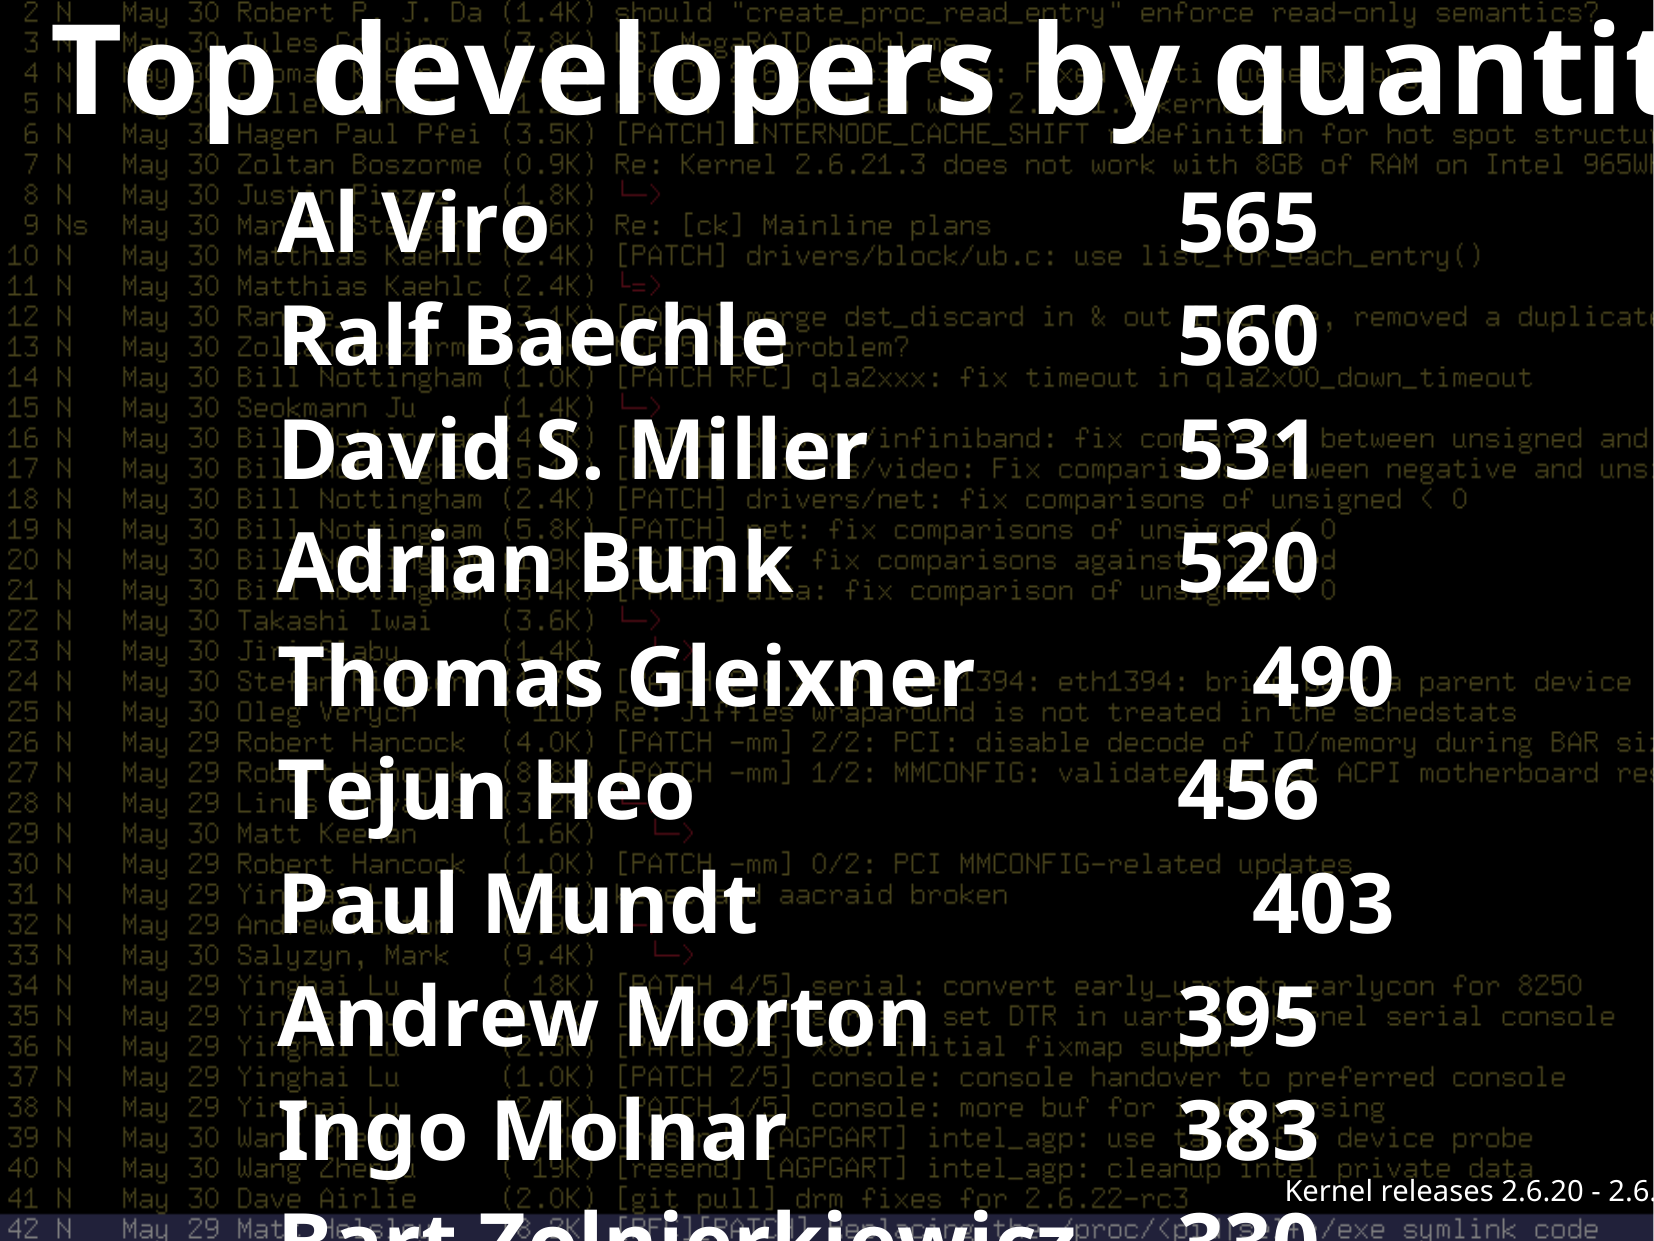

Top developers by quantity
Al Viro									565
Ralf Baechle						560
David S. Miller					531
Adrian Bunk						520
Thomas Gleixner				490
Tejun Heo							456
Paul Mundt							403
Andrew Morton				395
Ingo Molnar						383
Bart Zolnierkiewicz		330
Kernel releases 2.6.20 - 2.6.24